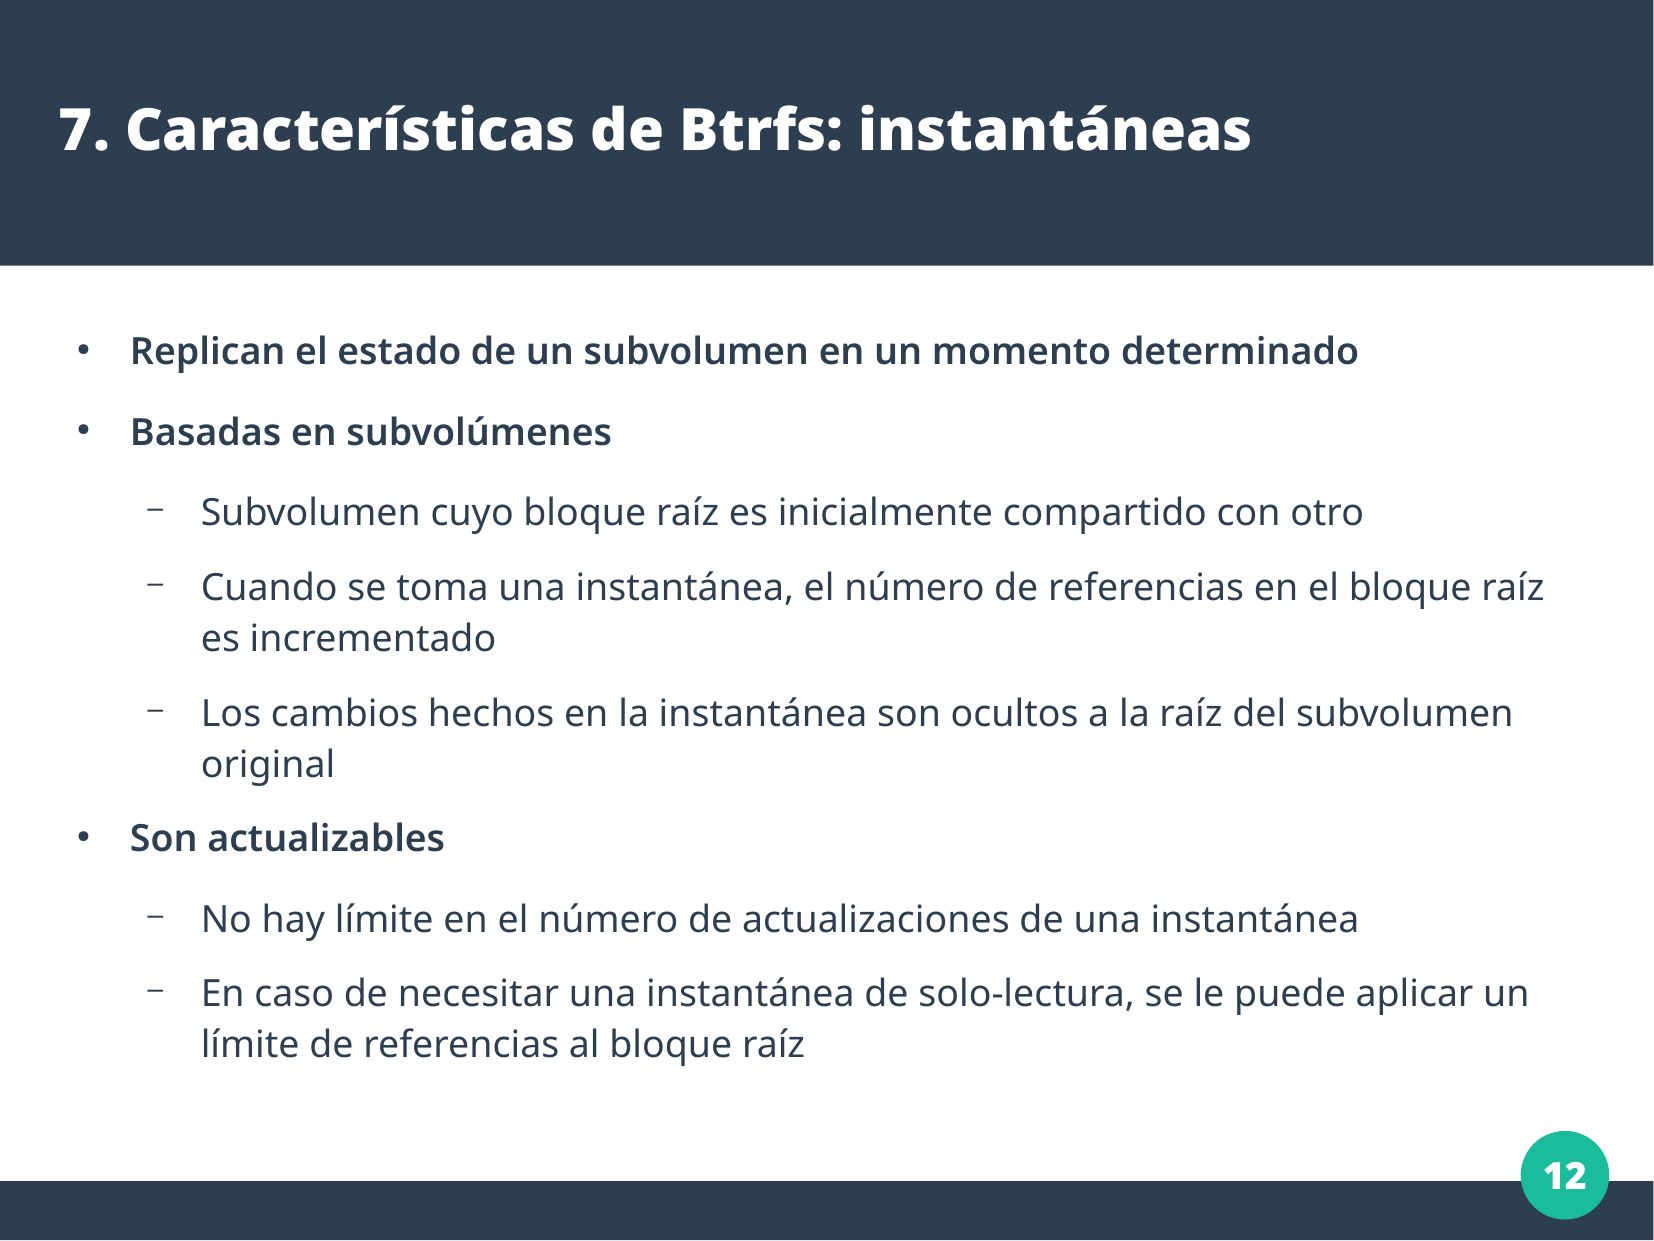

# 7. Características de Btrfs: instantáneas
Replican el estado de un subvolumen en un momento determinado
Basadas en subvolúmenes
Subvolumen cuyo bloque raíz es inicialmente compartido con otro
Cuando se toma una instantánea, el número de referencias en el bloque raíz es incrementado
Los cambios hechos en la instantánea son ocultos a la raíz del subvolumen original
Son actualizables
No hay límite en el número de actualizaciones de una instantánea
En caso de necesitar una instantánea de solo-lectura, se le puede aplicar un límite de referencias al bloque raíz
12